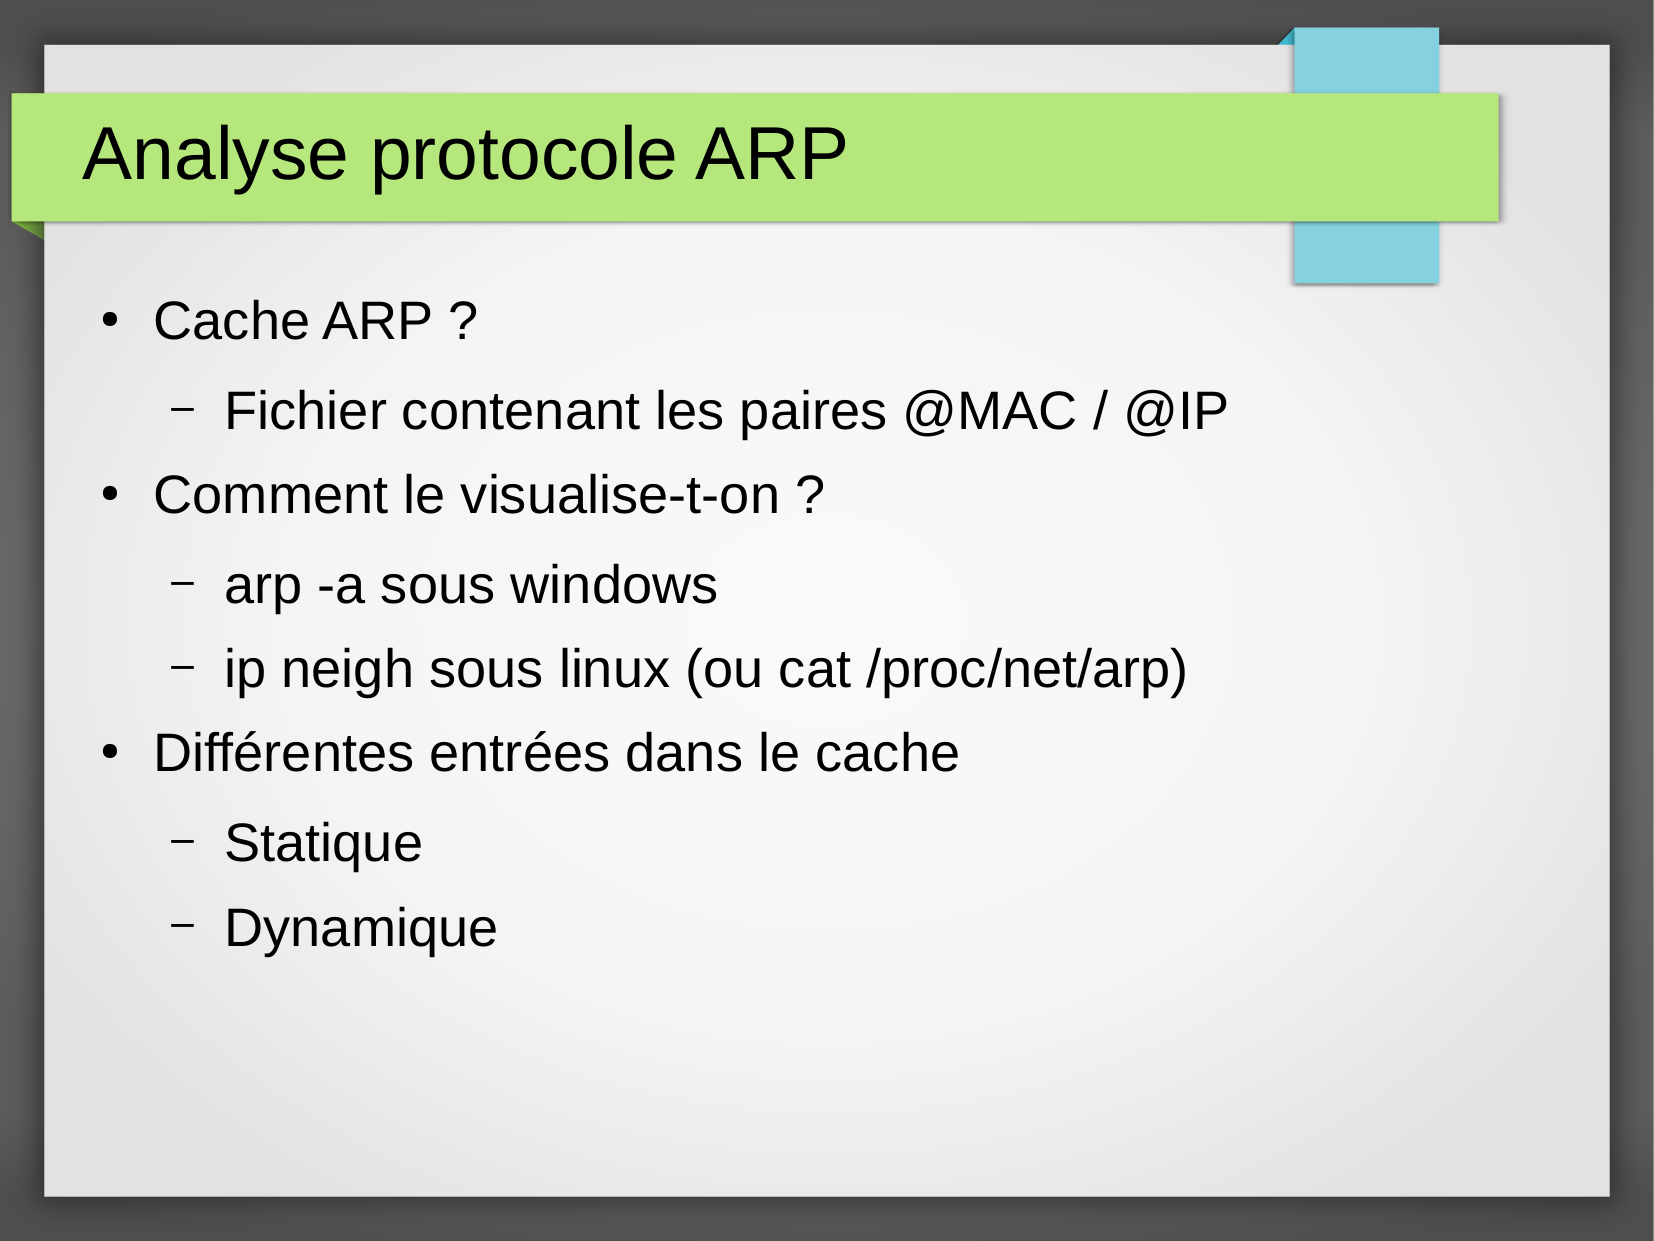

# Analyse protocole ARP
Cache ARP ?
Fichier contenant les paires @MAC / @IP
Comment le visualise-t-on ?
arp -a sous windows
ip neigh sous linux (ou cat /proc/net/arp)
Différentes entrées dans le cache
Statique
Dynamique